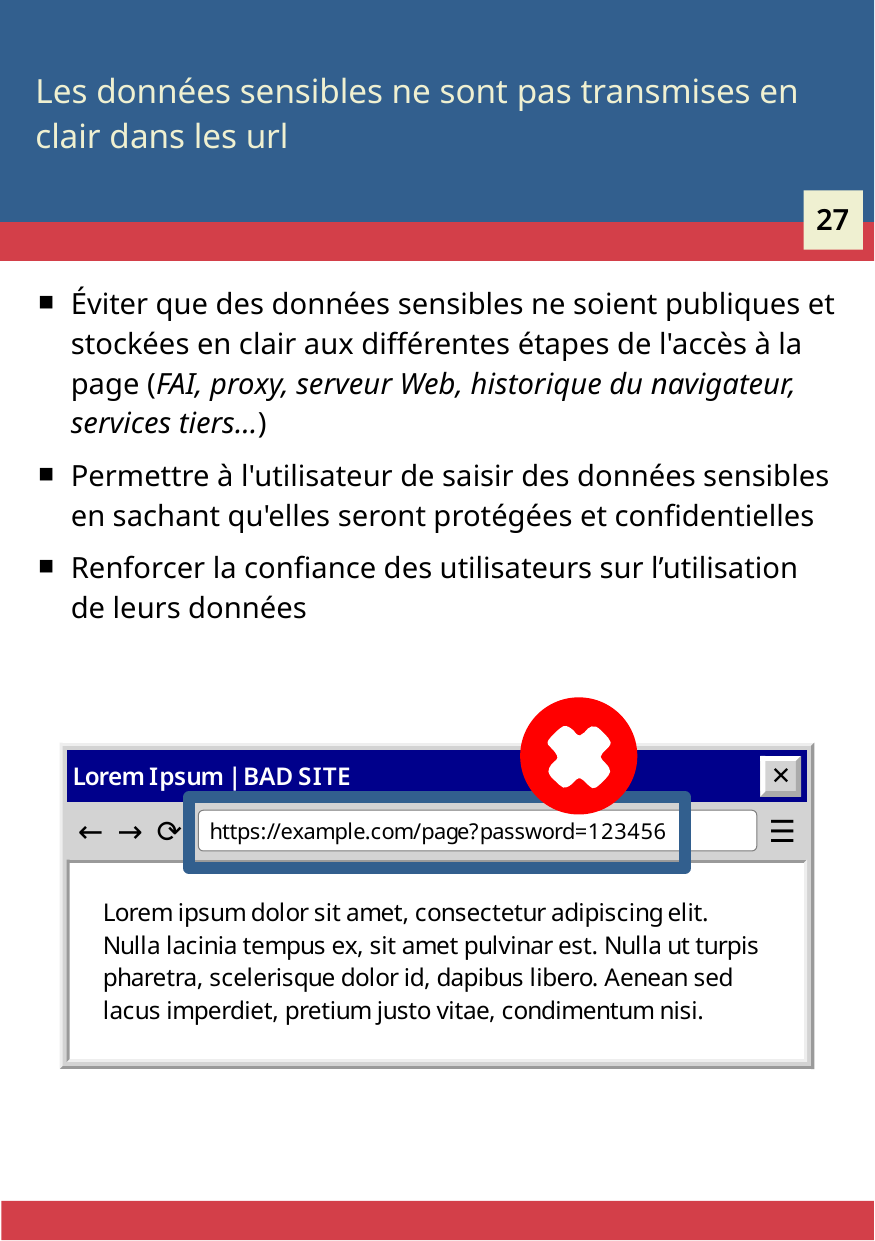

# Les données sensibles ne sont pas transmises en clair dans les url
27
Éviter que des données sensibles ne soient publiques et stockées en clair aux différentes étapes de l'accès à la page (FAI, proxy, serveur Web, historique du navigateur, services tiers…)
Permettre à l'utilisateur de saisir des données sensibles en sachant qu'elles seront protégées et confidentielles
Renforcer la confiance des utilisateurs sur l’utilisation de leurs données